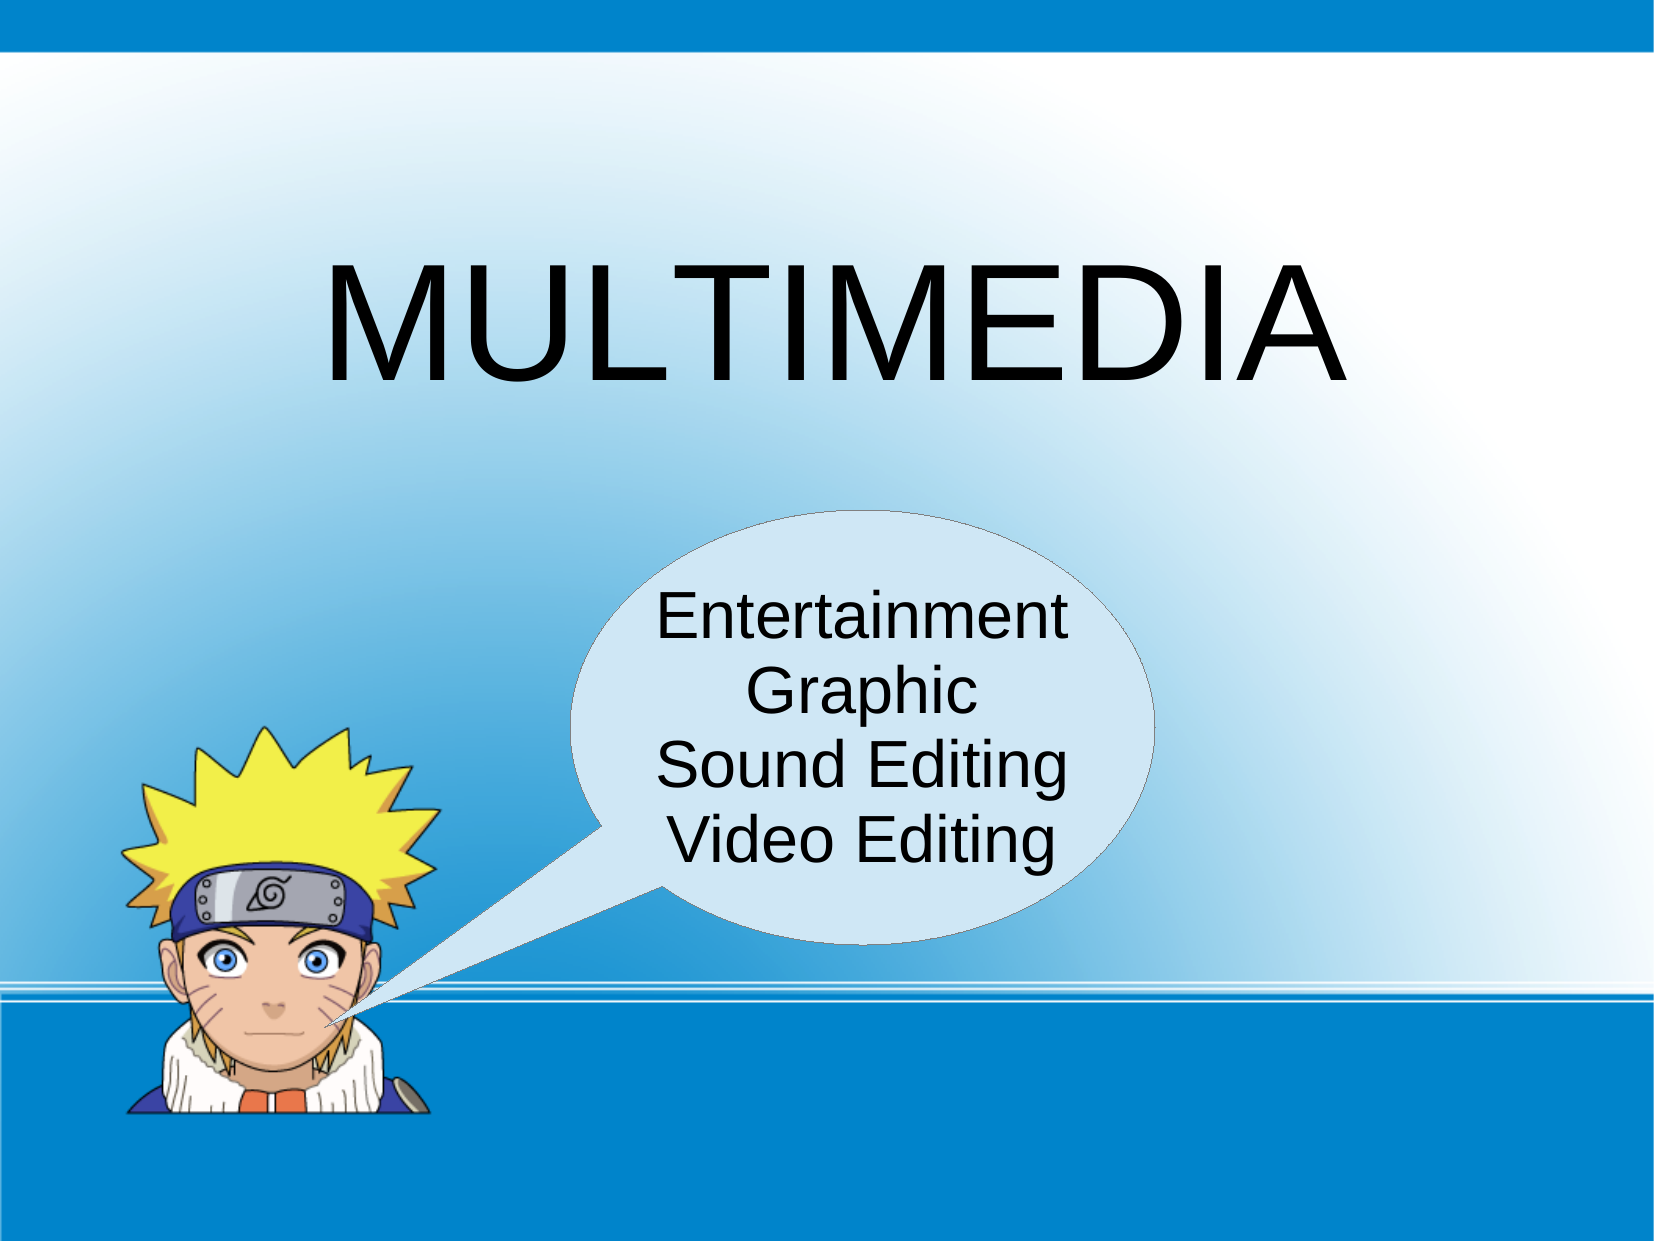

# MULTIMEDIA
Entertainment
Graphic
Sound Editing
Video Editing